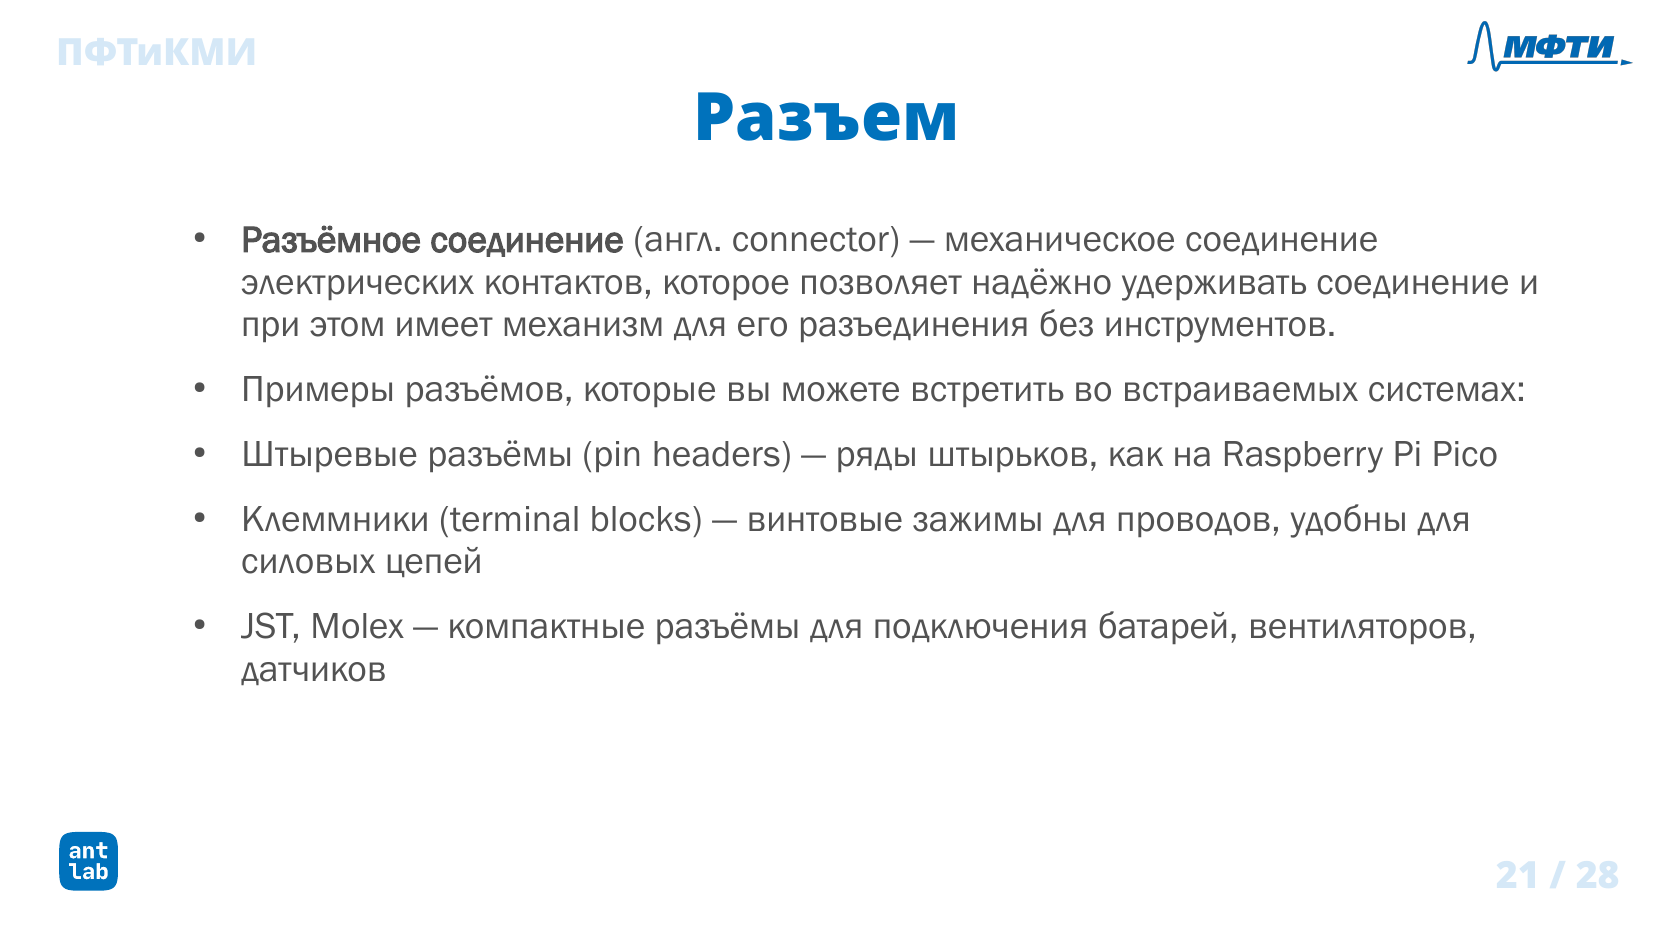

# Разъем
Разъёмное соединение (англ. connector) — механическое соединение электрических контактов, которое позволяет надёжно удерживать соединение и при этом имеет механизм для его разъединения без инструментов.
Примеры разъёмов, которые вы можете встретить во встраиваемых системах:
Штыревые разъёмы (pin headers) — ряды штырьков, как на Raspberry Pi Pico
Клеммники (terminal blocks) — винтовые зажимы для проводов, удобны для силовых цепей
JST, Molex — компактные разъёмы для подключения батарей, вентиляторов, датчиков